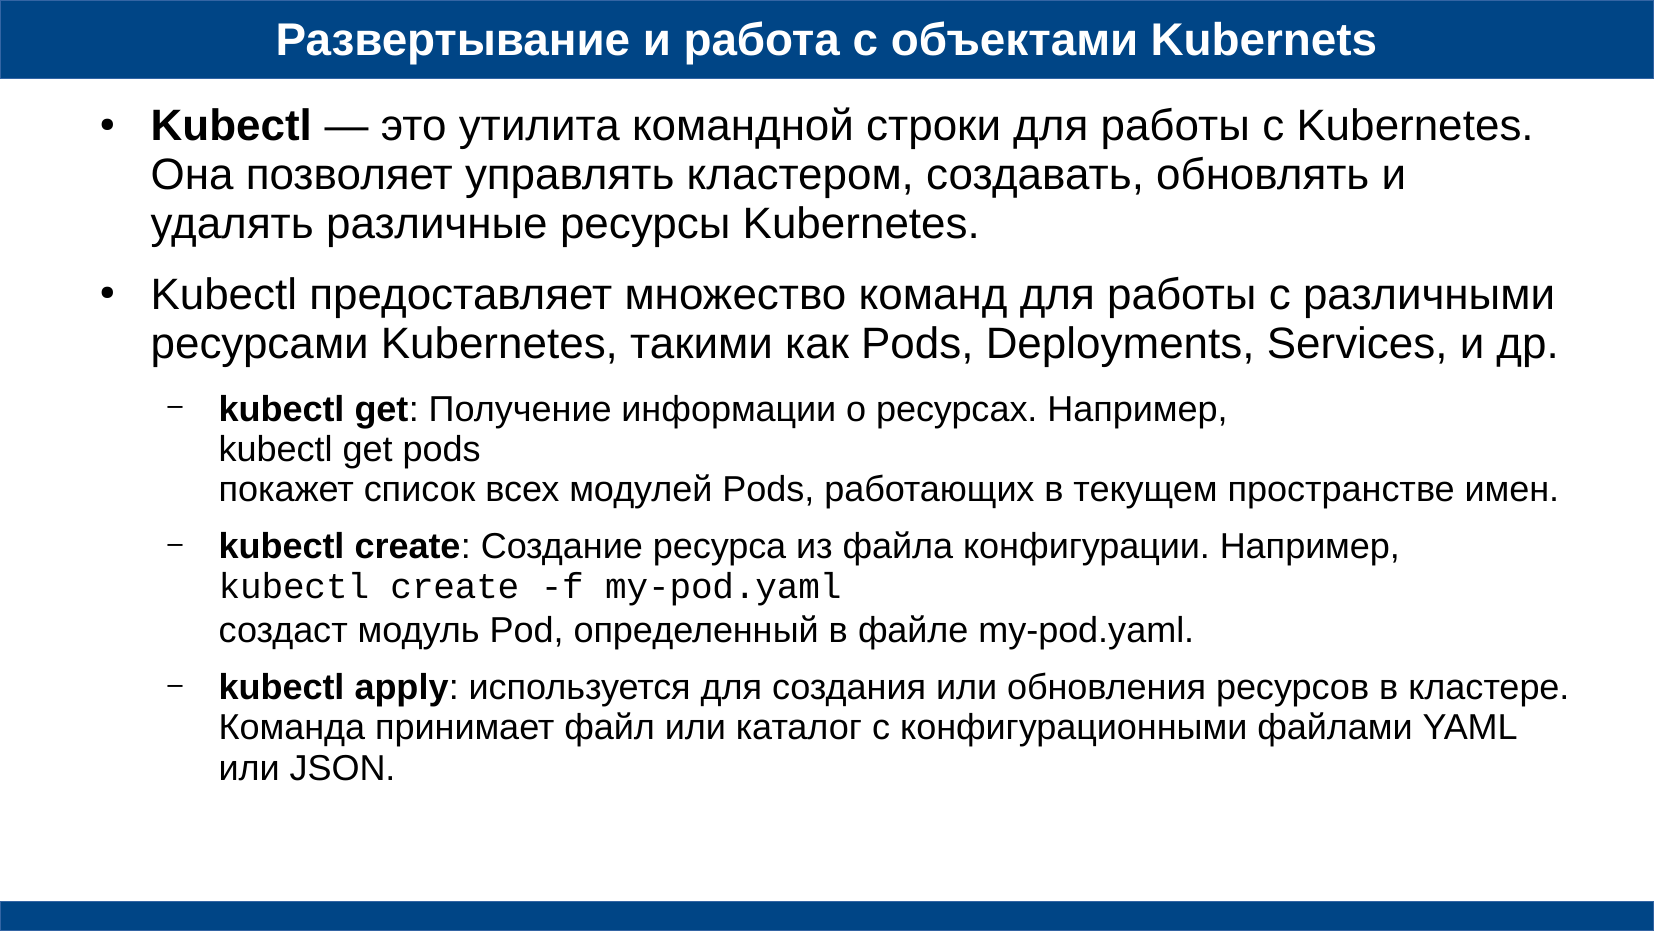

# Развертывание и работа с объектами Kubernets
Kubectl — это утилита командной строки для работы с Kubernetes. Она позволяет управлять кластером, создавать, обновлять и удалять различные ресурсы Kubernetes.
Kubectl предоставляет множество команд для работы с различными ресурсами Kubernetes, такими как Pods, Deployments, Services, и др.
kubectl get: Получение информации о ресурсах. Например,
kubectl get pods
покажет список всех модулей Pods, работающих в текущем пространстве имен.
kubectl create: Создание ресурса из файла конфигурации. Например,
kubectl create -f my-pod.yaml
создаст модуль Pod, определенный в файле my-pod.yaml.
kubectl apply: используется для создания или обновления ресурсов в кластере. Команда принимает файл или каталог с конфигурационными файлами YAML или JSON.